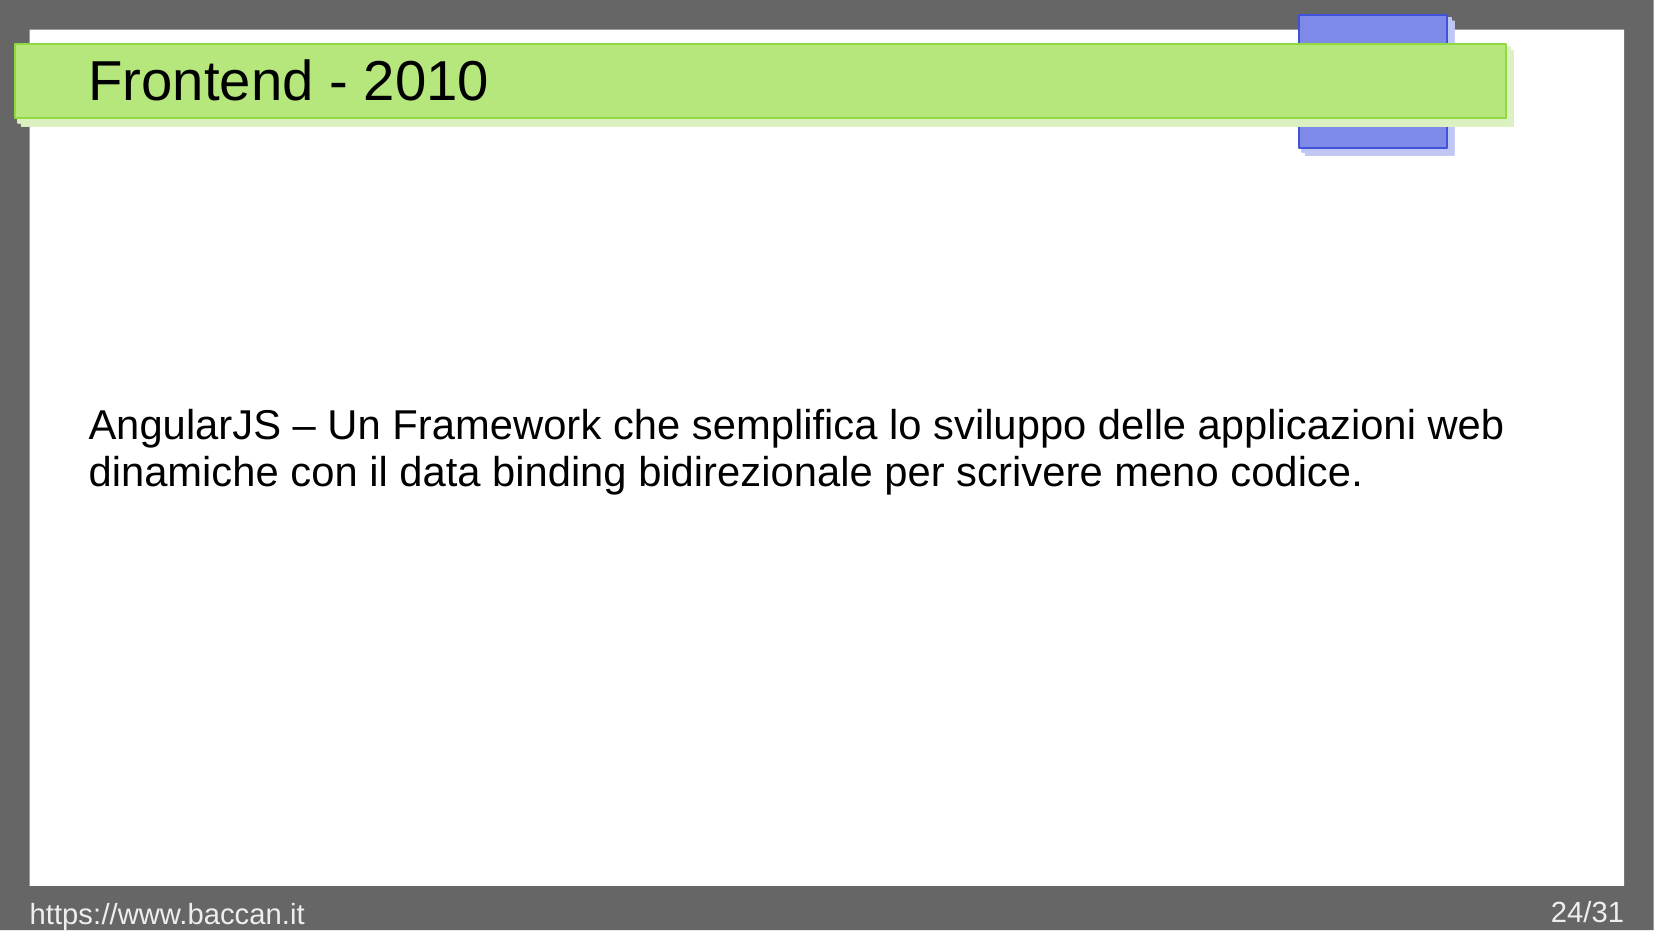

# Frontend - 2010
AngularJS – Un Framework che semplifica lo sviluppo delle applicazioni web dinamiche con il data binding bidirezionale per scrivere meno codice.
24
https://www.baccan.it